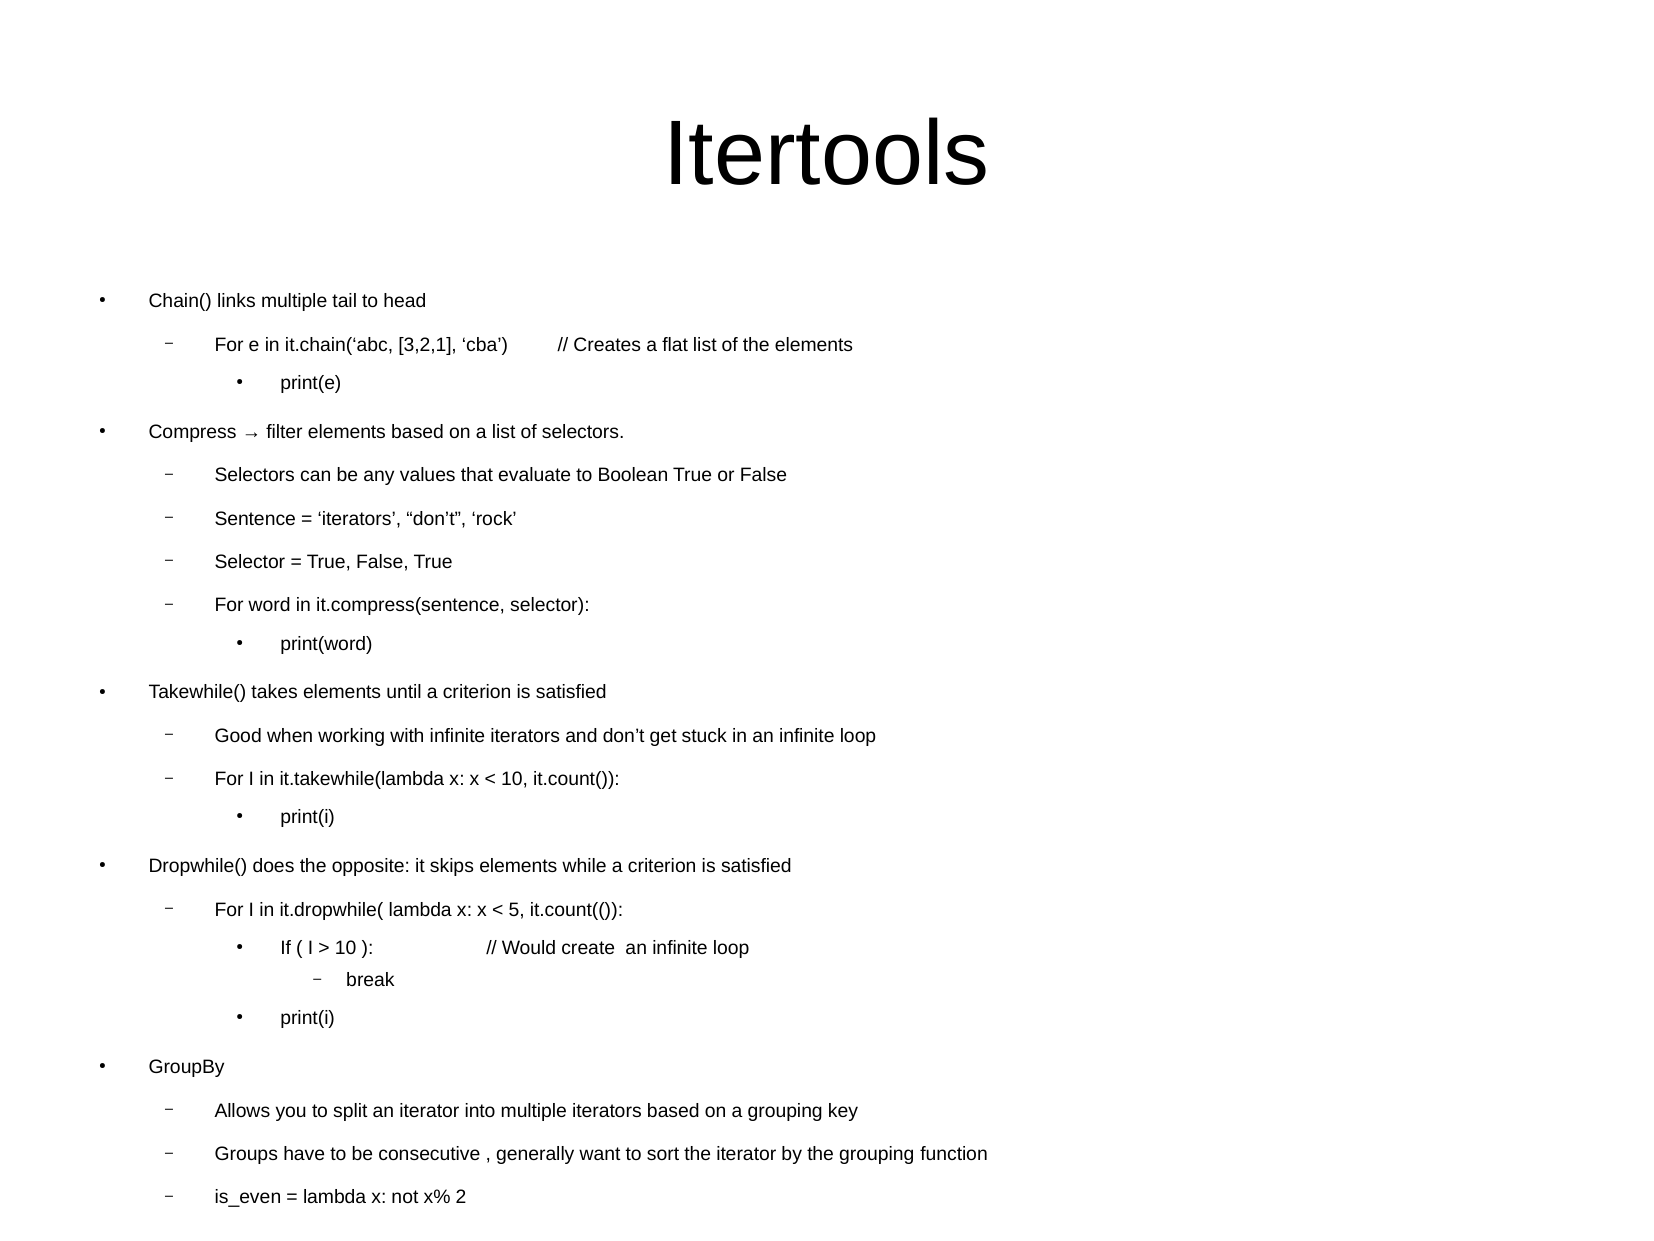

# Itertools
Chain() links multiple tail to head
For e in it.chain(‘abc, [3,2,1], ‘cba’)		// Creates a flat list of the elements
print(e)
Compress → filter elements based on a list of selectors.
Selectors can be any values that evaluate to Boolean True or False
Sentence = ‘iterators’, “don’t”, ‘rock’
Selector = True, False, True
For word in it.compress(sentence, selector):
print(word)
Takewhile() takes elements until a criterion is satisfied
Good when working with infinite iterators and don’t get stuck in an infinite loop
For I in it.takewhile(lambda x: x < 10, it.count()):
print(i)
Dropwhile() does the opposite: it skips elements while a criterion is satisfied
For I in it.dropwhile( lambda x: x < 5, it.count(()):
If ( I > 10 ):					// Would create an infinite loop
break
print(i)
GroupBy
Allows you to split an iterator into multiple iterators based on a grouping key
Groups have to be consecutive , generally want to sort the iterator by the grouping function
is_even = lambda x: not x% 2